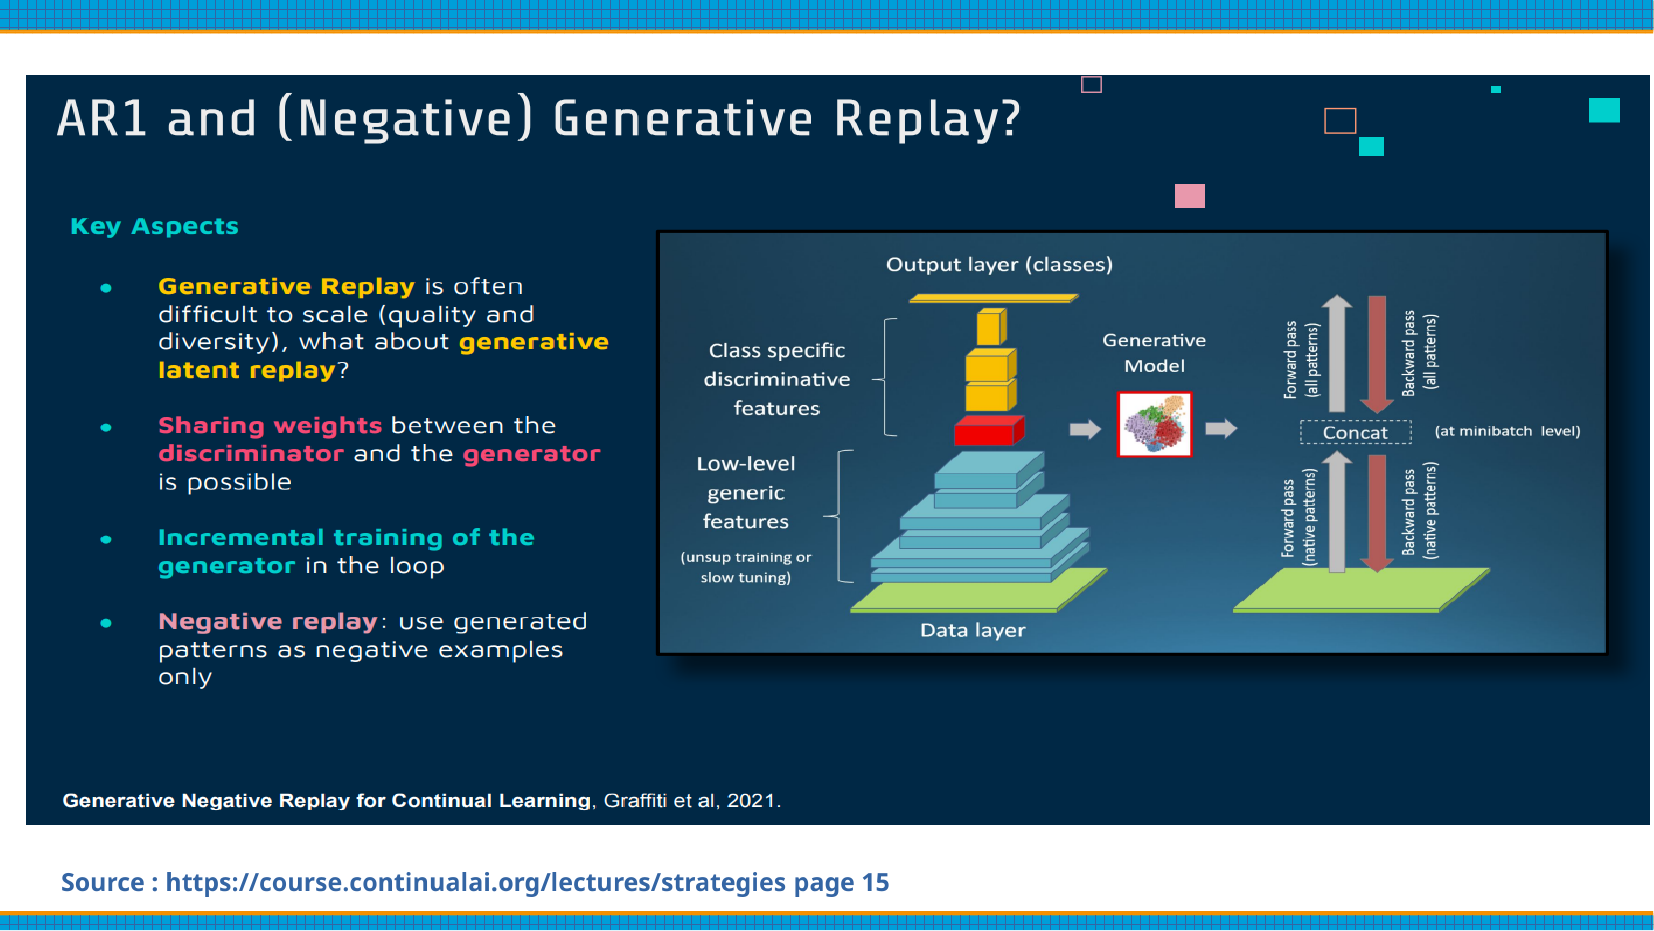

# Examplar models (propose diffusion/generative A.I on Crosscorrelation + Fisher information matrix (FIM) )
Source : https://course.continualai.org/lectures/strategies page 15